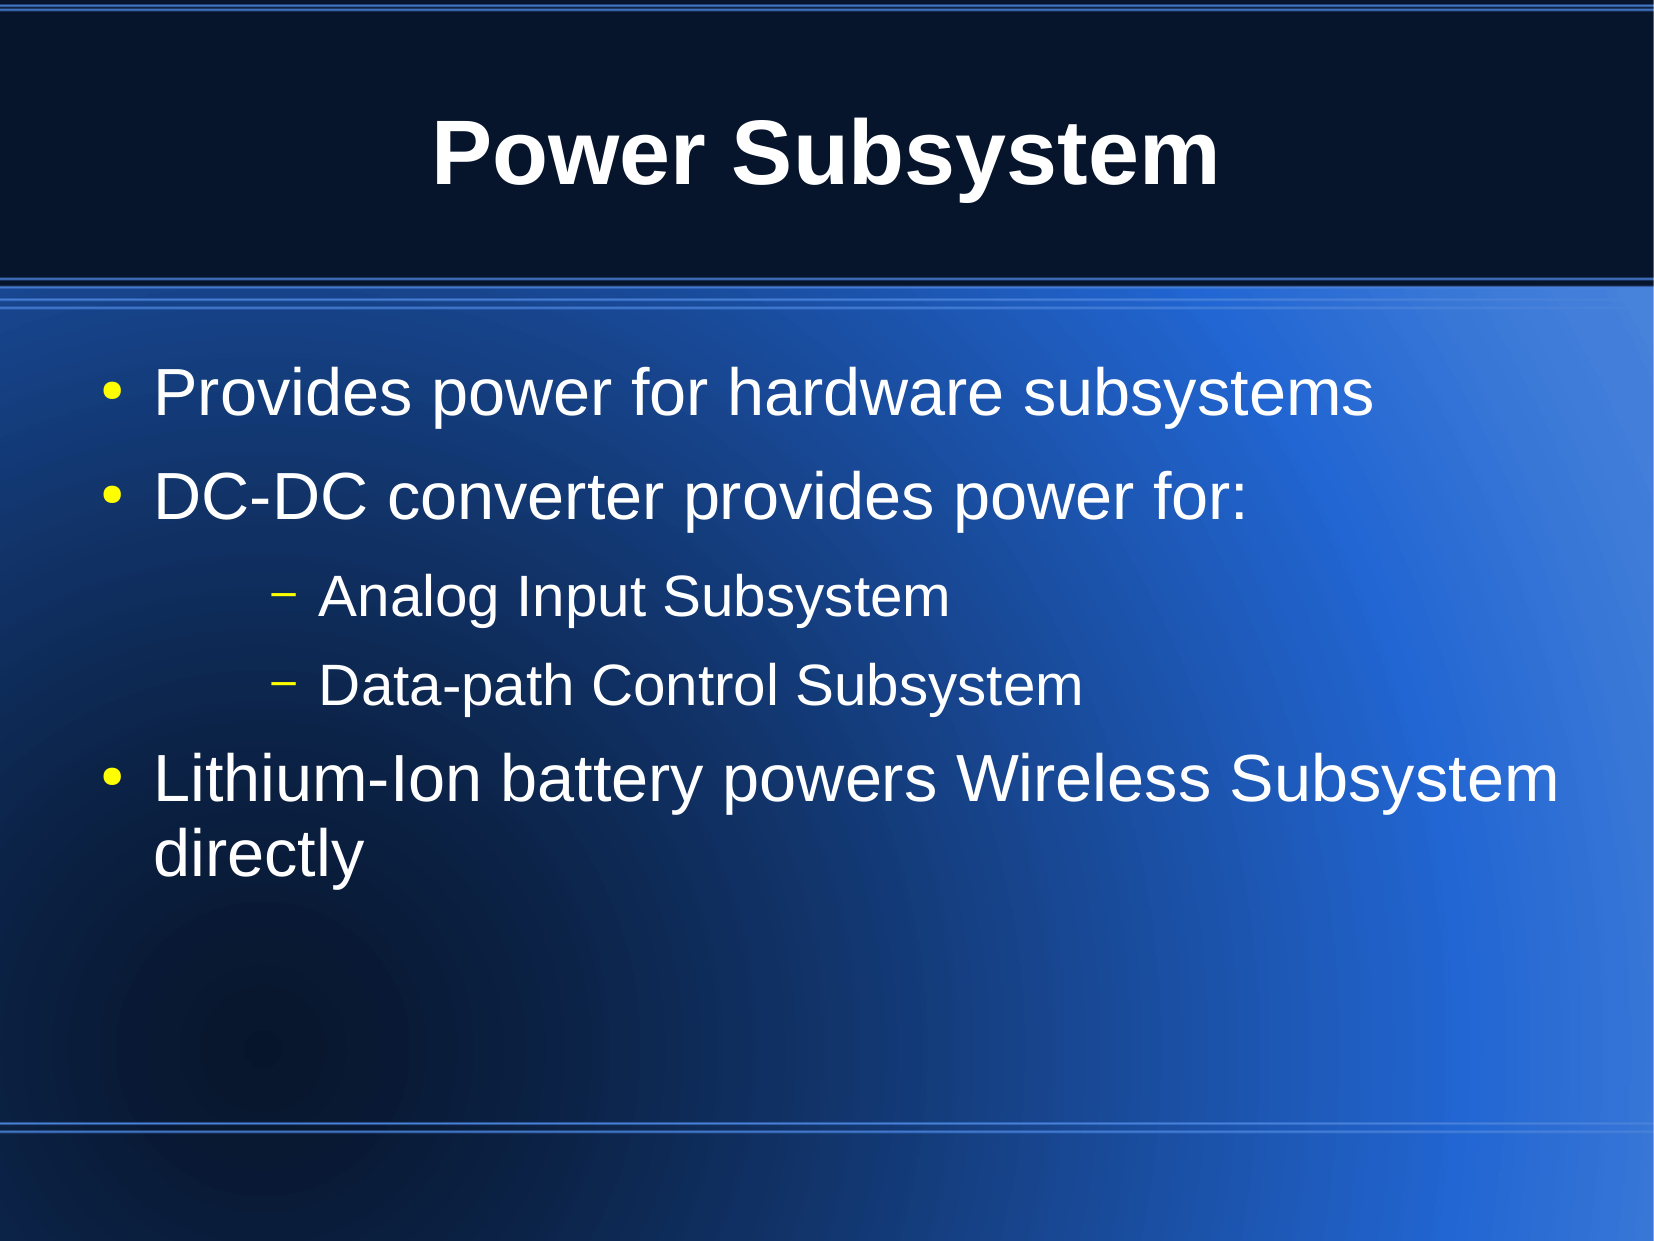

# Power Subsystem
Provides power for hardware subsystems
DC-DC converter provides power for:
Analog Input Subsystem
Data-path Control Subsystem
Lithium-Ion battery powers Wireless Subsystem directly